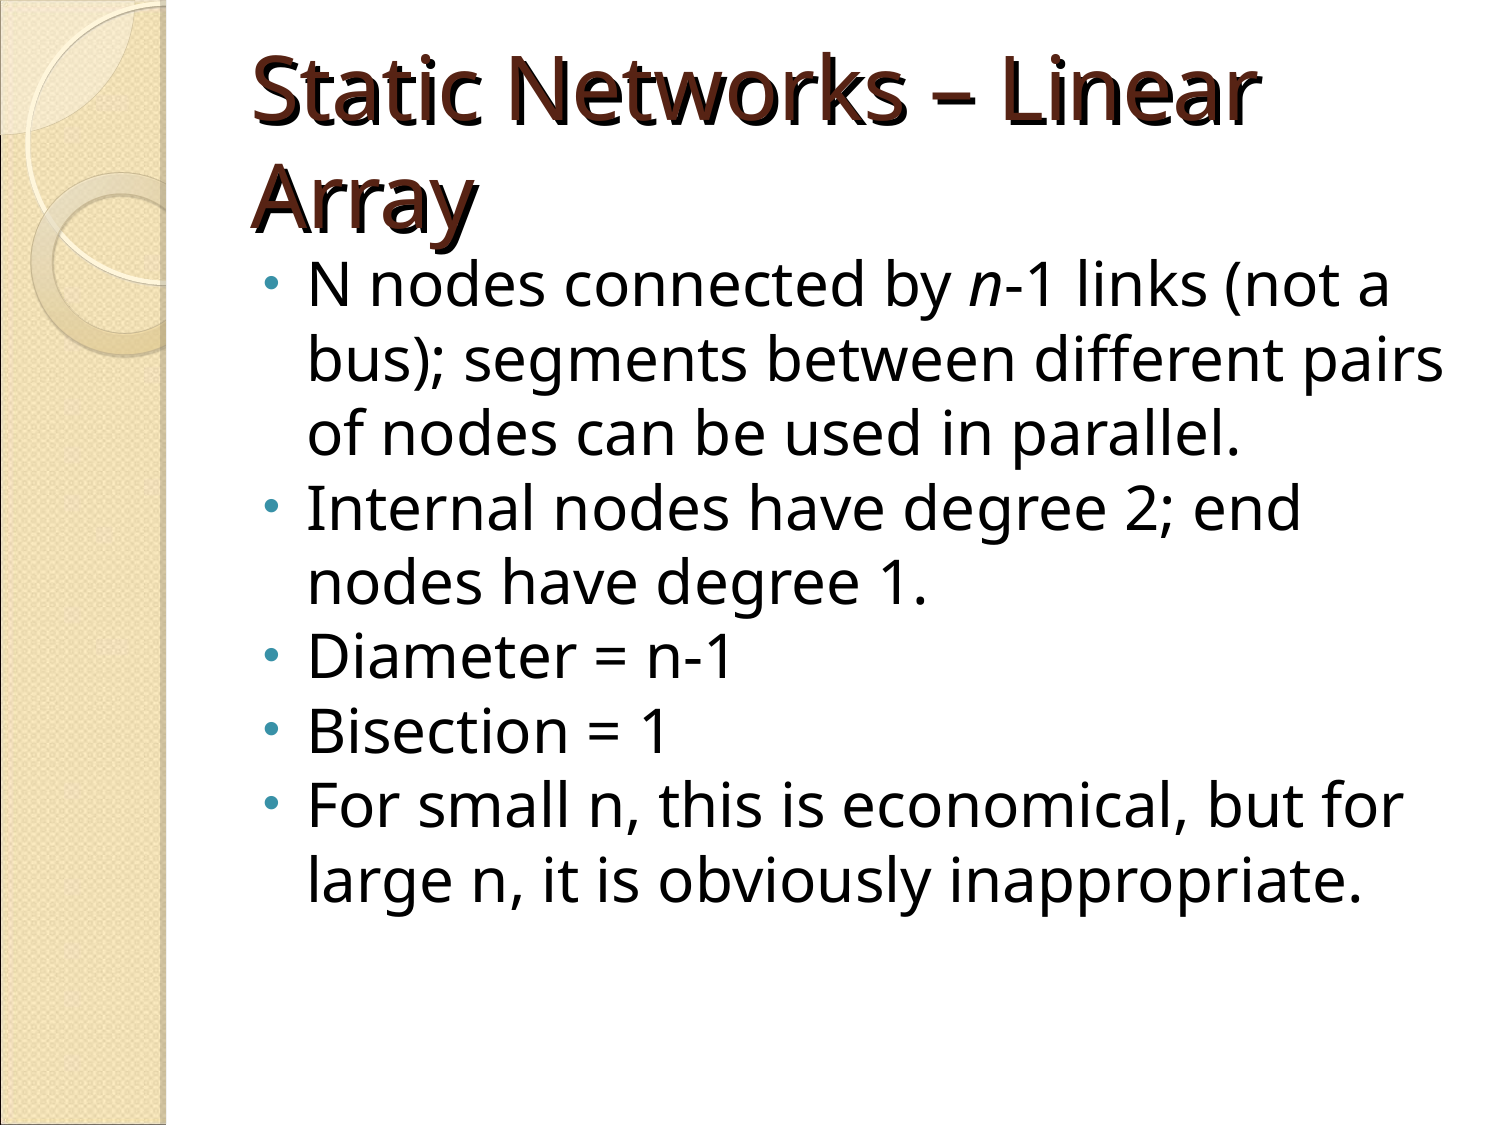

# Static Networks – Linear Array
N nodes connected by n-1 links (not a bus); segments between different pairs of nodes can be used in parallel.
Internal nodes have degree 2; end nodes have degree 1.
Diameter = n-1
Bisection = 1
For small n, this is economical, but for large n, it is obviously inappropriate.